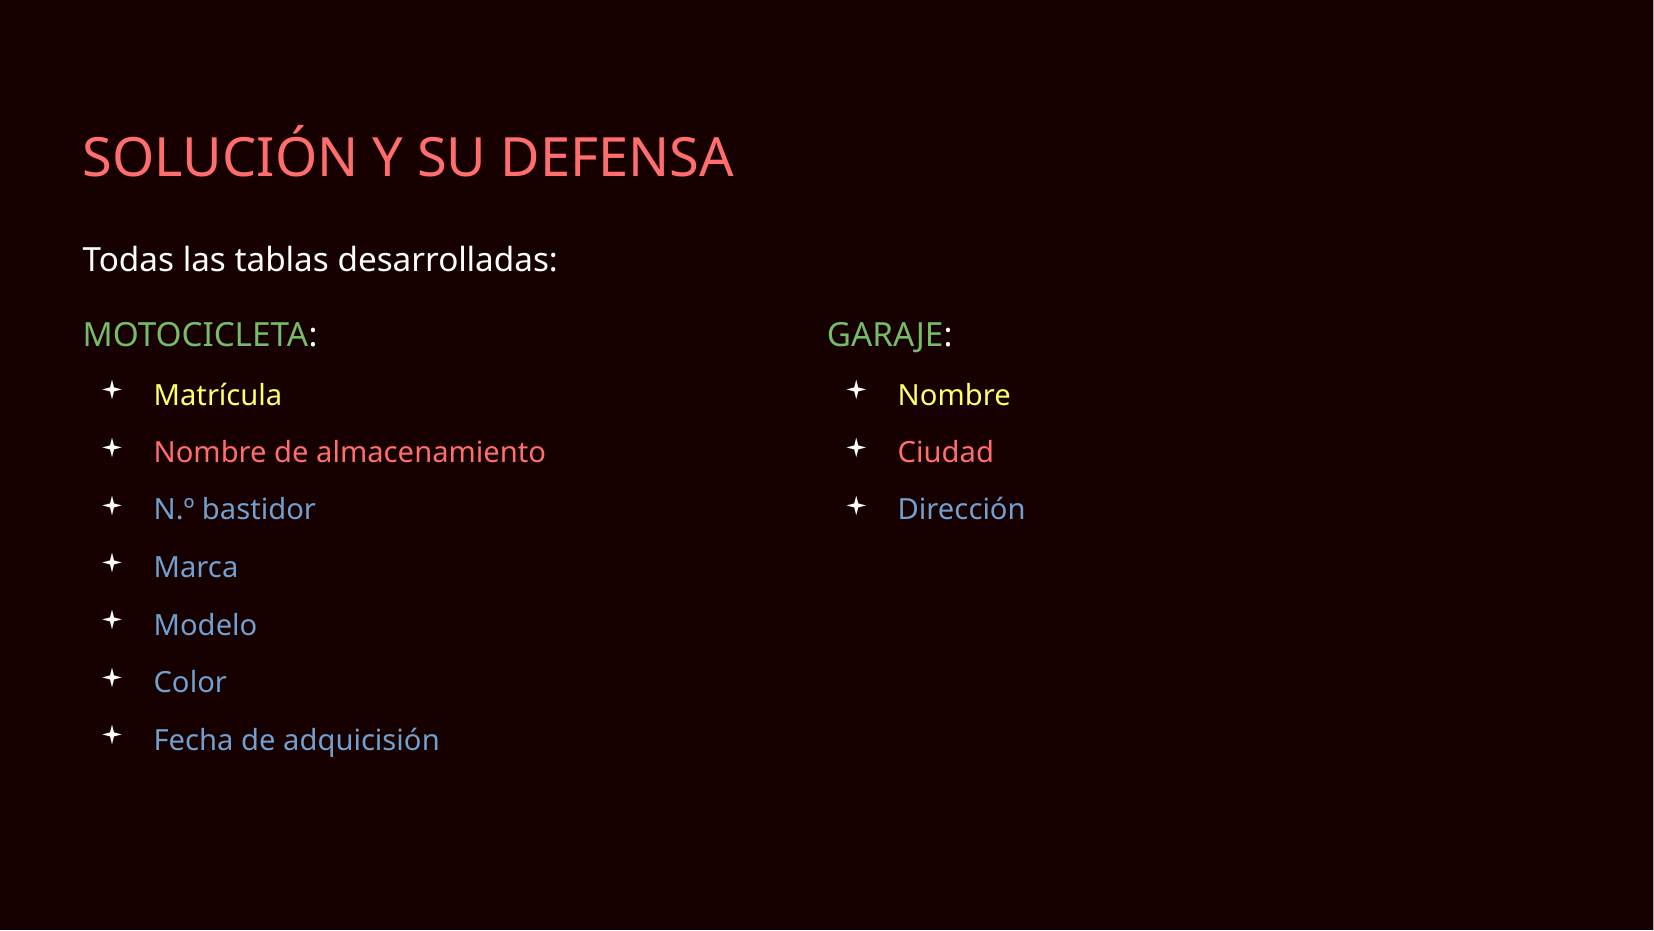

# SOLUCIÓN Y SU DEFENSA
Todas las tablas desarrolladas:
MOTOCICLETA:
Matrícula
Nombre de almacenamiento
N.º bastidor
Marca
Modelo
Color
Fecha de adquicisión
GARAJE:
Nombre
Ciudad
Dirección